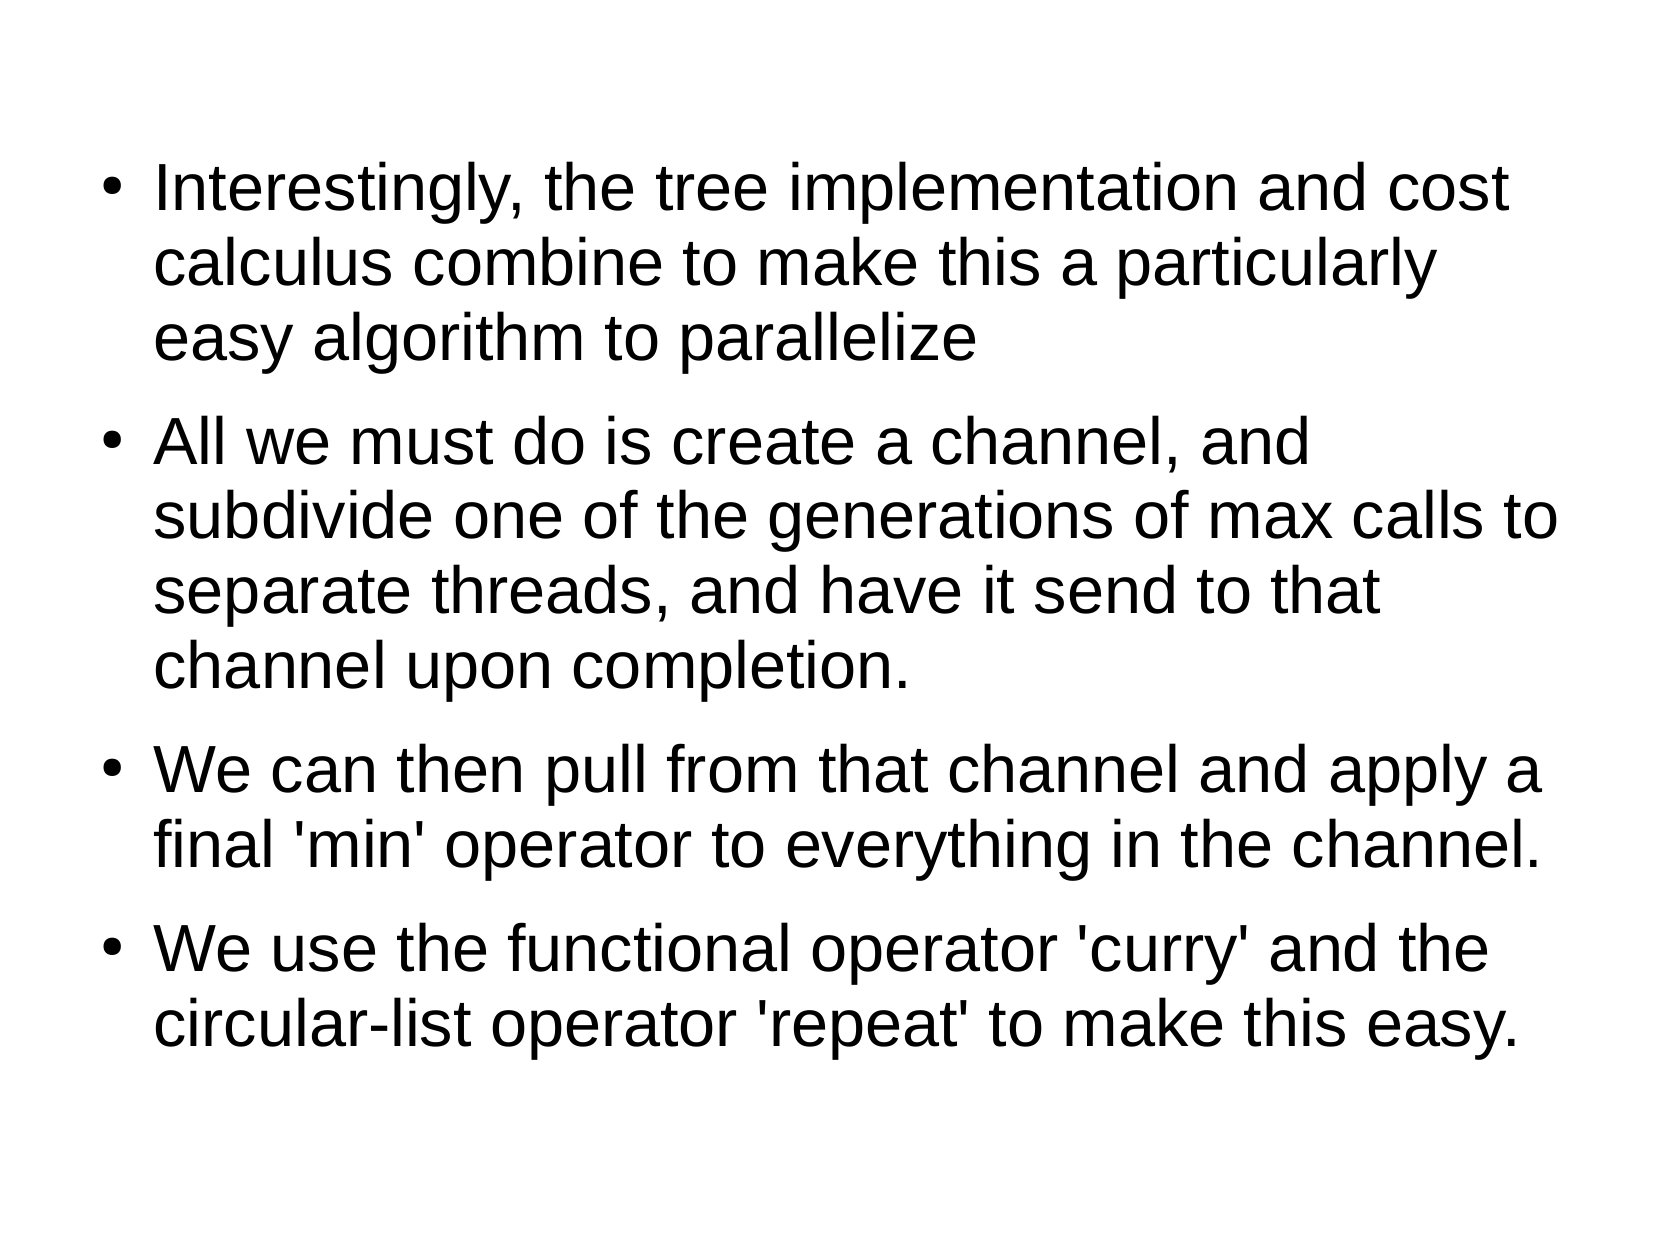

# Interestingly, the tree implementation and cost calculus combine to make this a particularly easy algorithm to parallelize
All we must do is create a channel, and subdivide one of the generations of max calls to separate threads, and have it send to that channel upon completion.
We can then pull from that channel and apply a final 'min' operator to everything in the channel.
We use the functional operator 'curry' and the circular-list operator 'repeat' to make this easy.